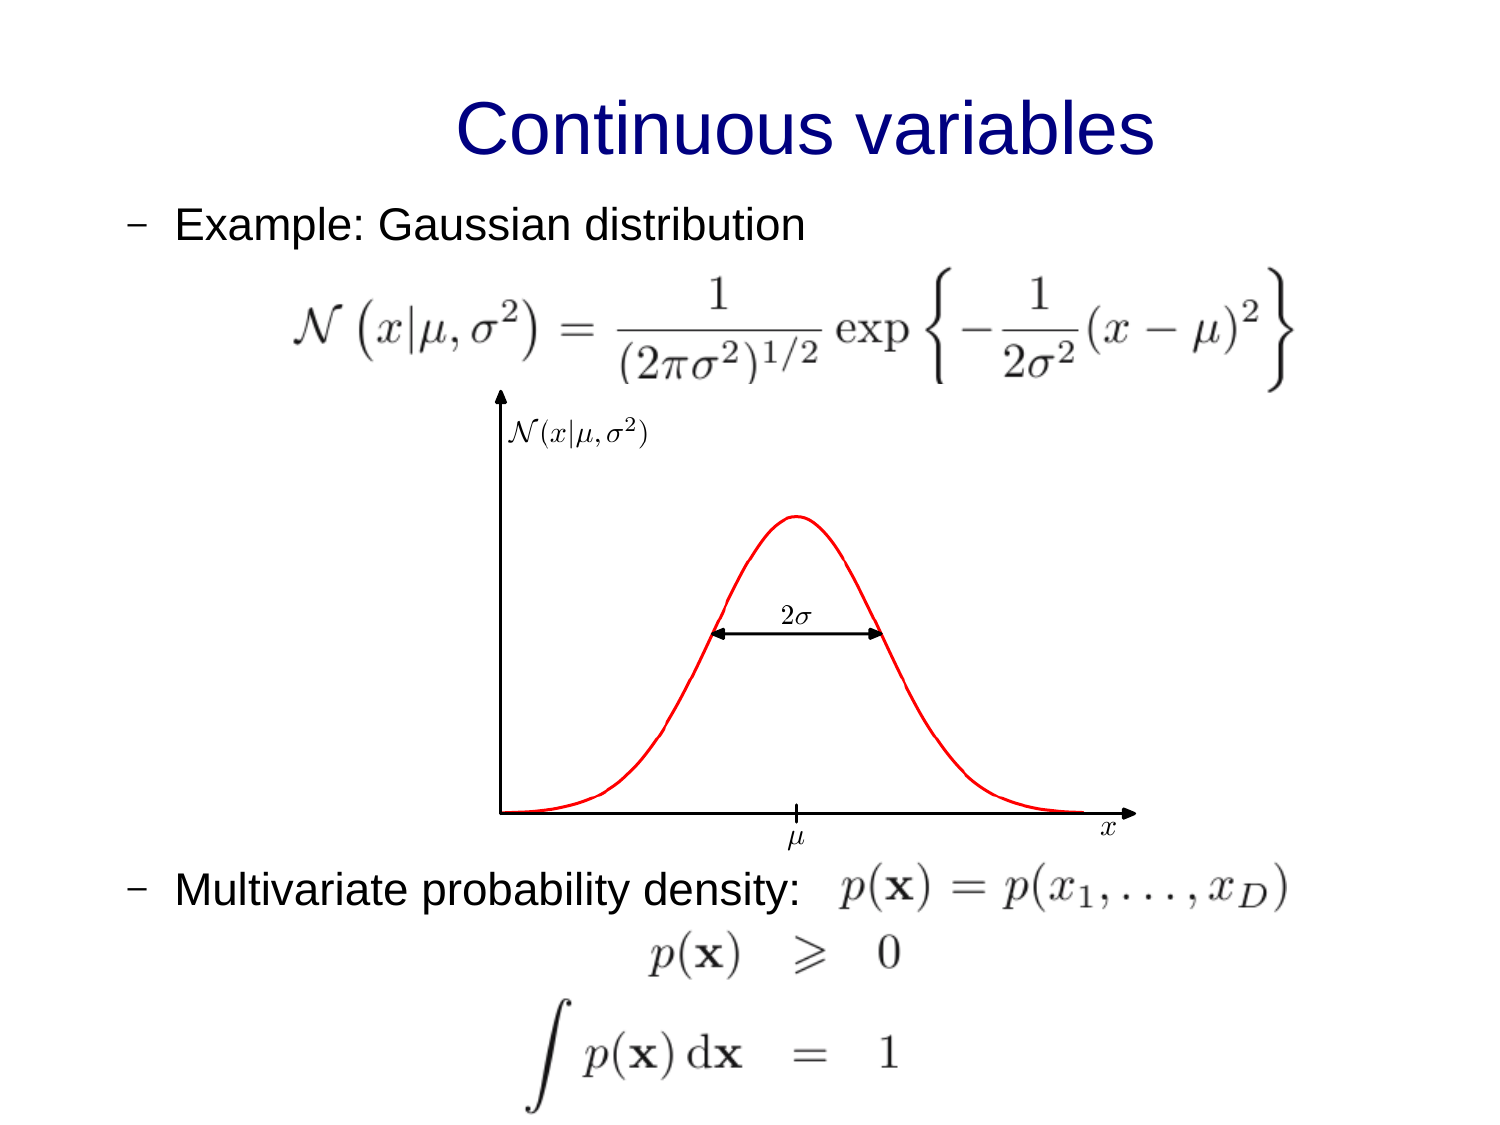

# Continuous variables
Example: Gaussian distribution
Multivariate probability density: